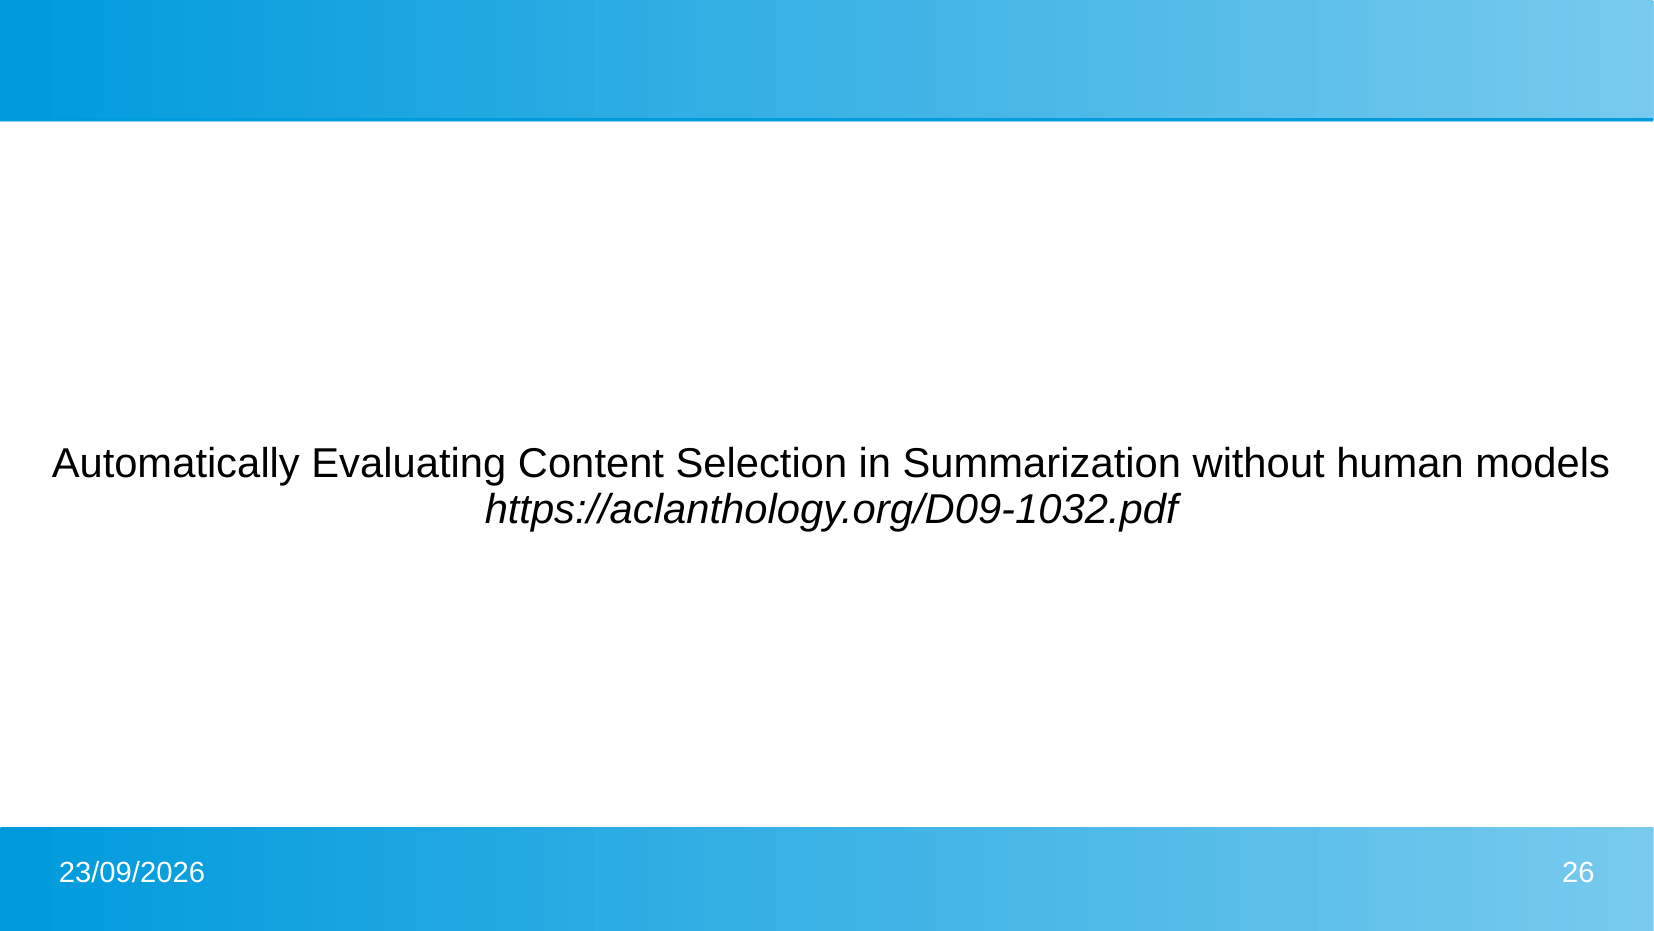

#
Automatically Evaluating Content Selection in Summarization without human models
https://aclanthology.org/D09-1032.pdf
26